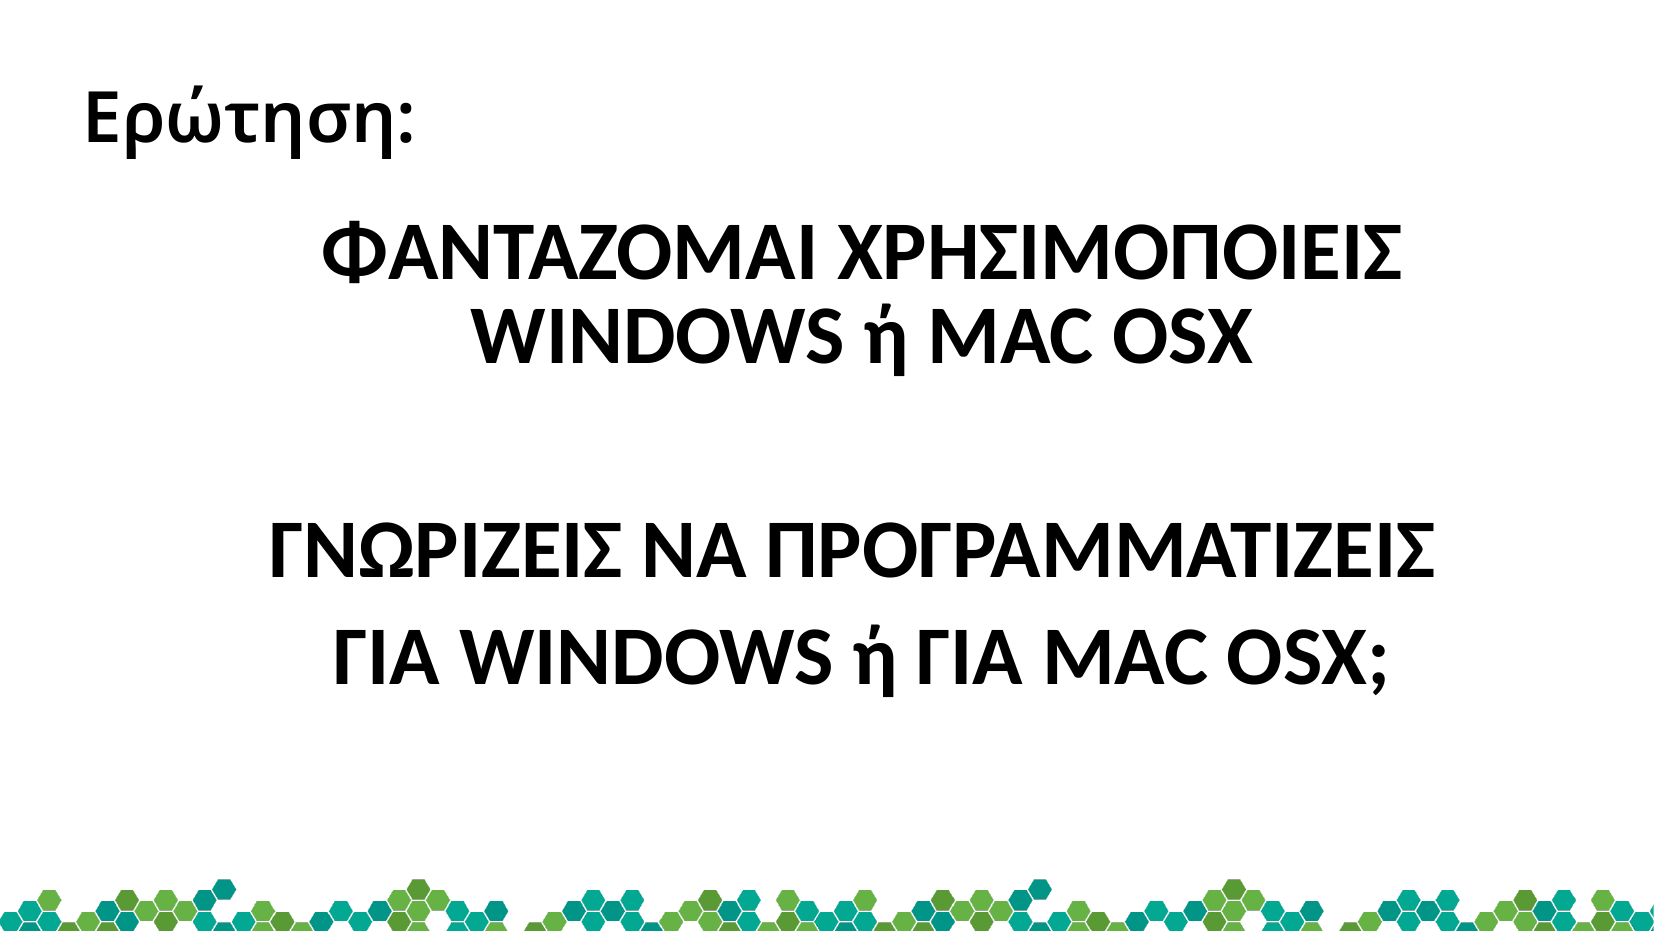

# Ερώτηση:
ΦΑΝΤΑΖΟΜΑΙ ΧΡΗΣΙΜΟΠΟΙΕΙΣ WINDOWS ή MAC OSX
ΓΝΩΡΙΖΕΙΣ ΝΑ ΠΡΟΓΡΑΜΜΑΤΙΖΕΙΣ
ΓΙΑ WINDOWS ή ΓΙΑ MAC OSX;